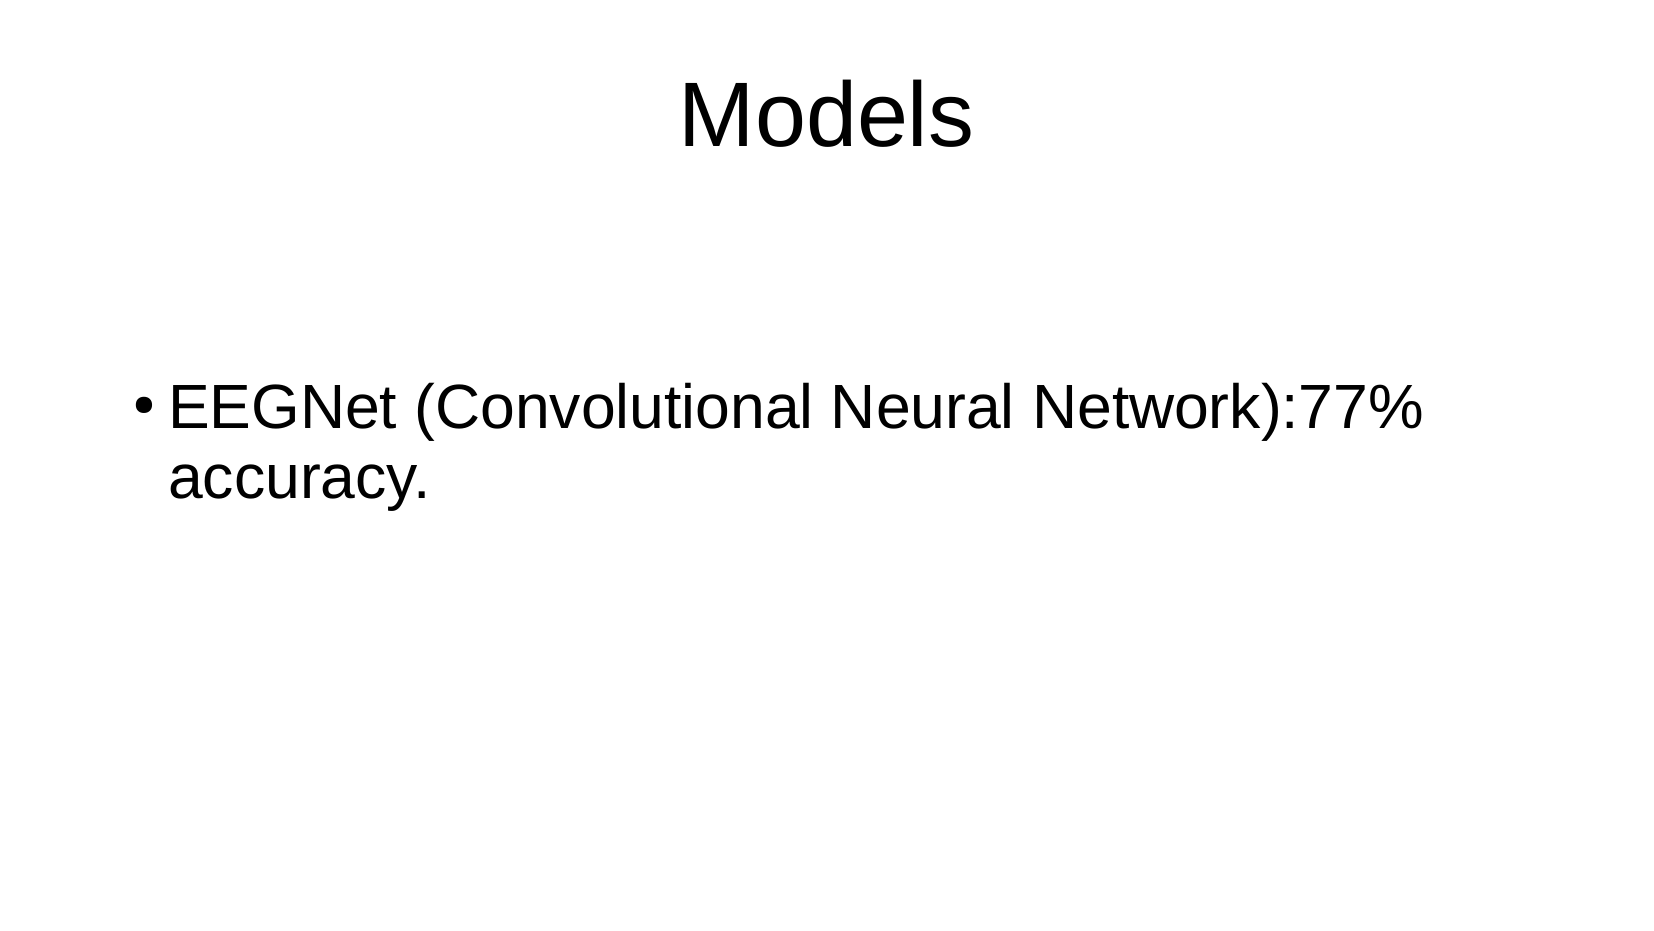

# Models
EEGNet (Convolutional Neural Network):77% accuracy.